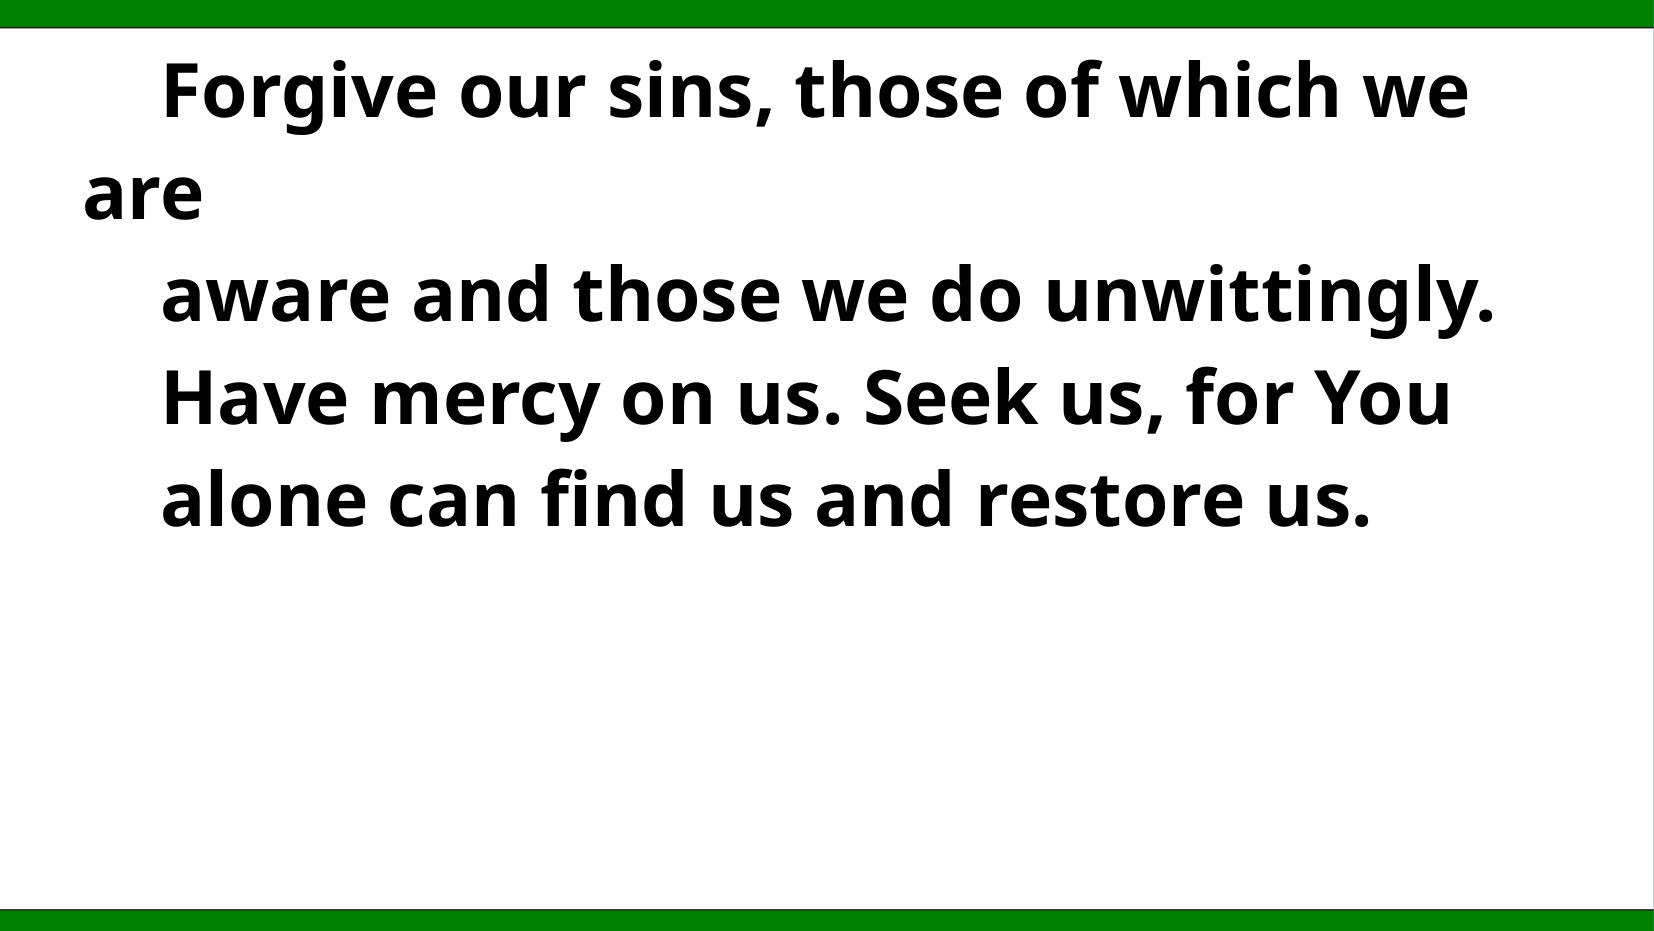

# Forgive our sins, those of which we are aware and those we do unwittingly. Have mercy on us. Seek us, for You alone can find us and restore us.